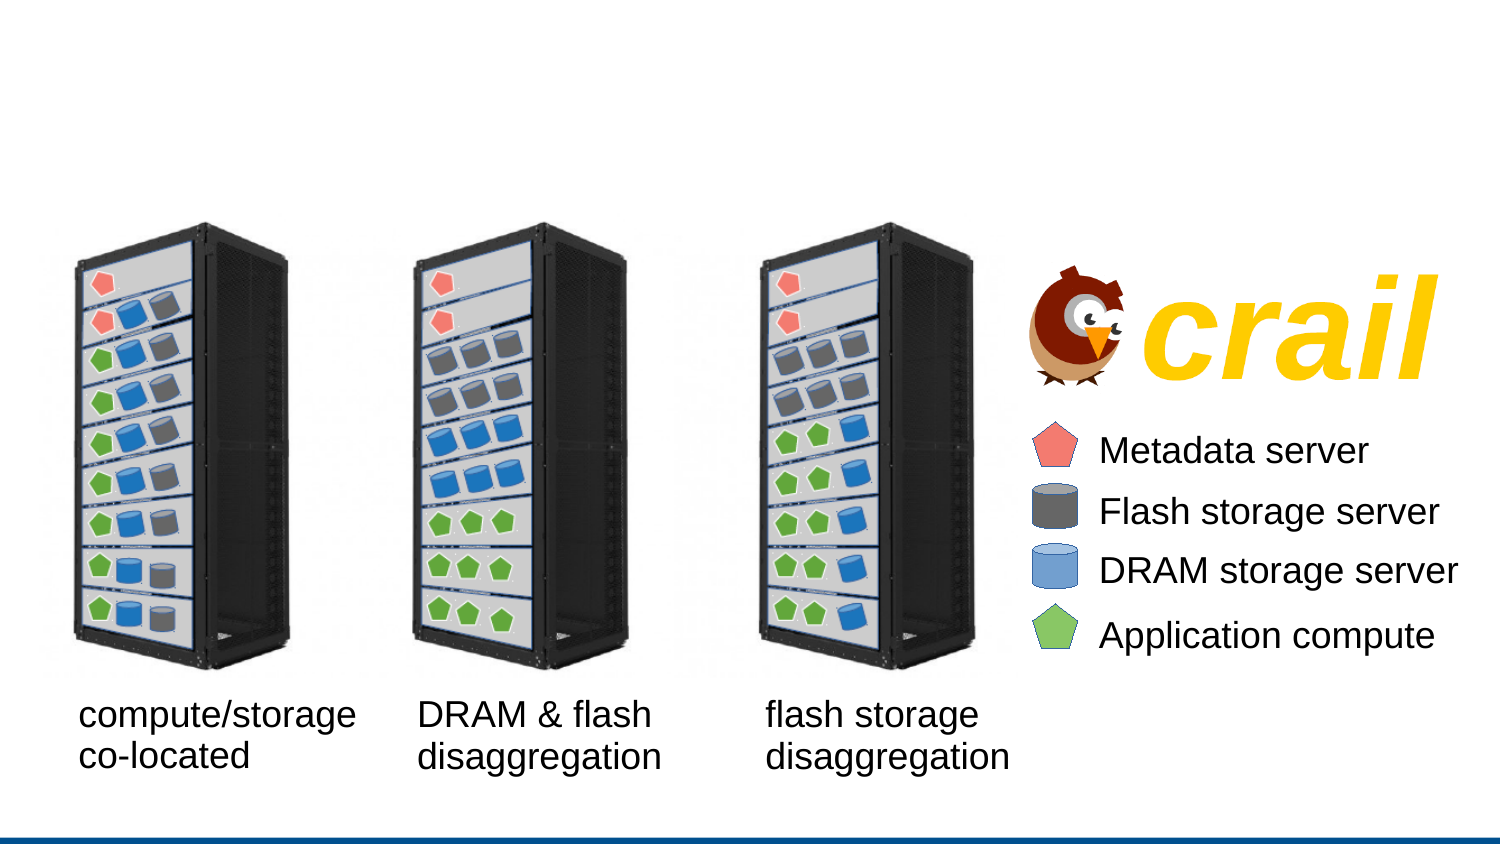

#
Metadata server
Flash storage server
DRAM storage server
Application compute
compute/storage
co-located
DRAM & flash
disaggregation
flash storage
disaggregation